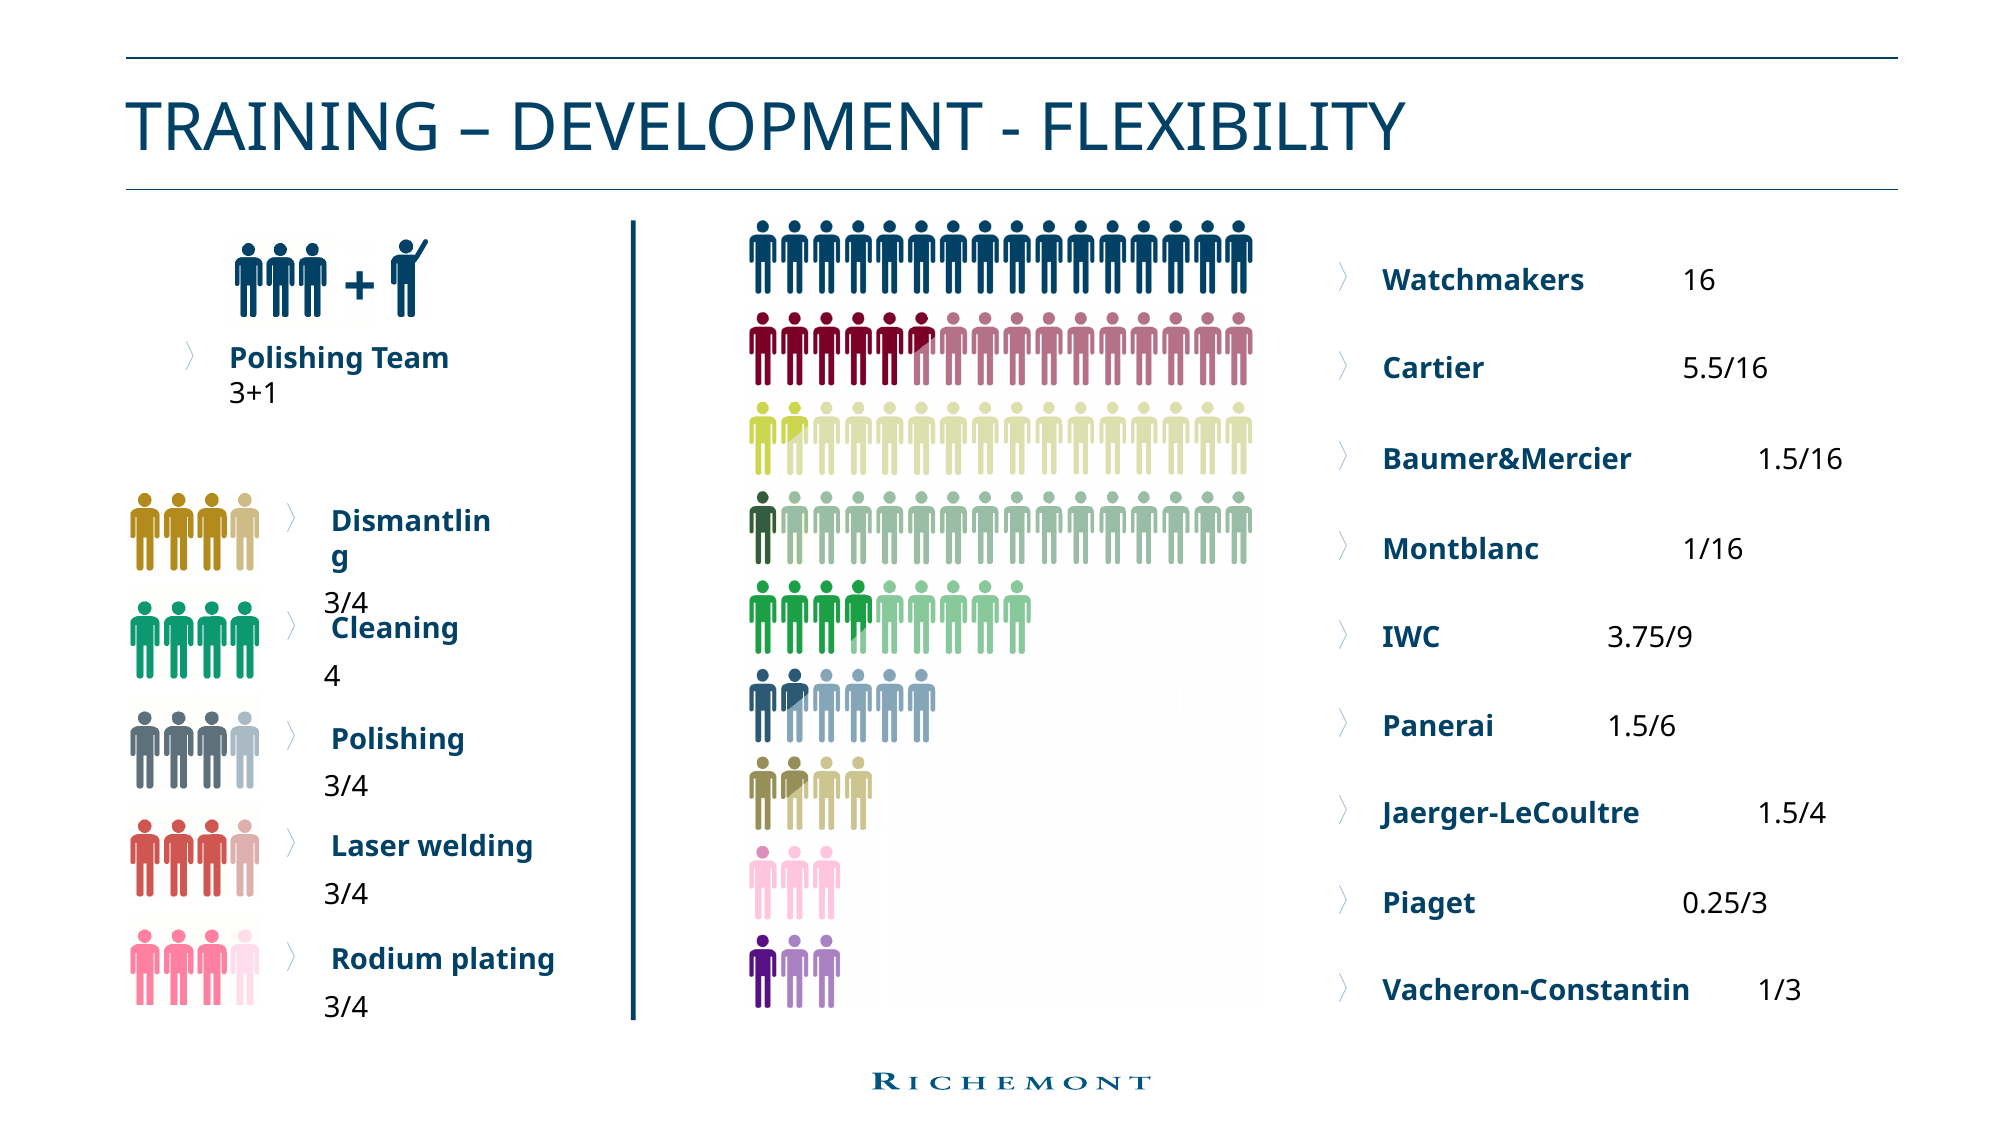

# Training – development - flexibility
+
Watchmakers		16
Polishing Team 3+1
Cartier			5.5/16
Baumer&Mercier		1.5/16
Dismantling
 3/4
Montblanc		1/16
Cleaning
 4
IWC			3.75/9
Panerai		1.5/6
Polishing
 3/4
Jaerger-LeCoultre		1.5/4
Laser welding
 3/4
Piaget			0.25/3
Rodium plating
 3/4
Vacheron-Constantin	1/3